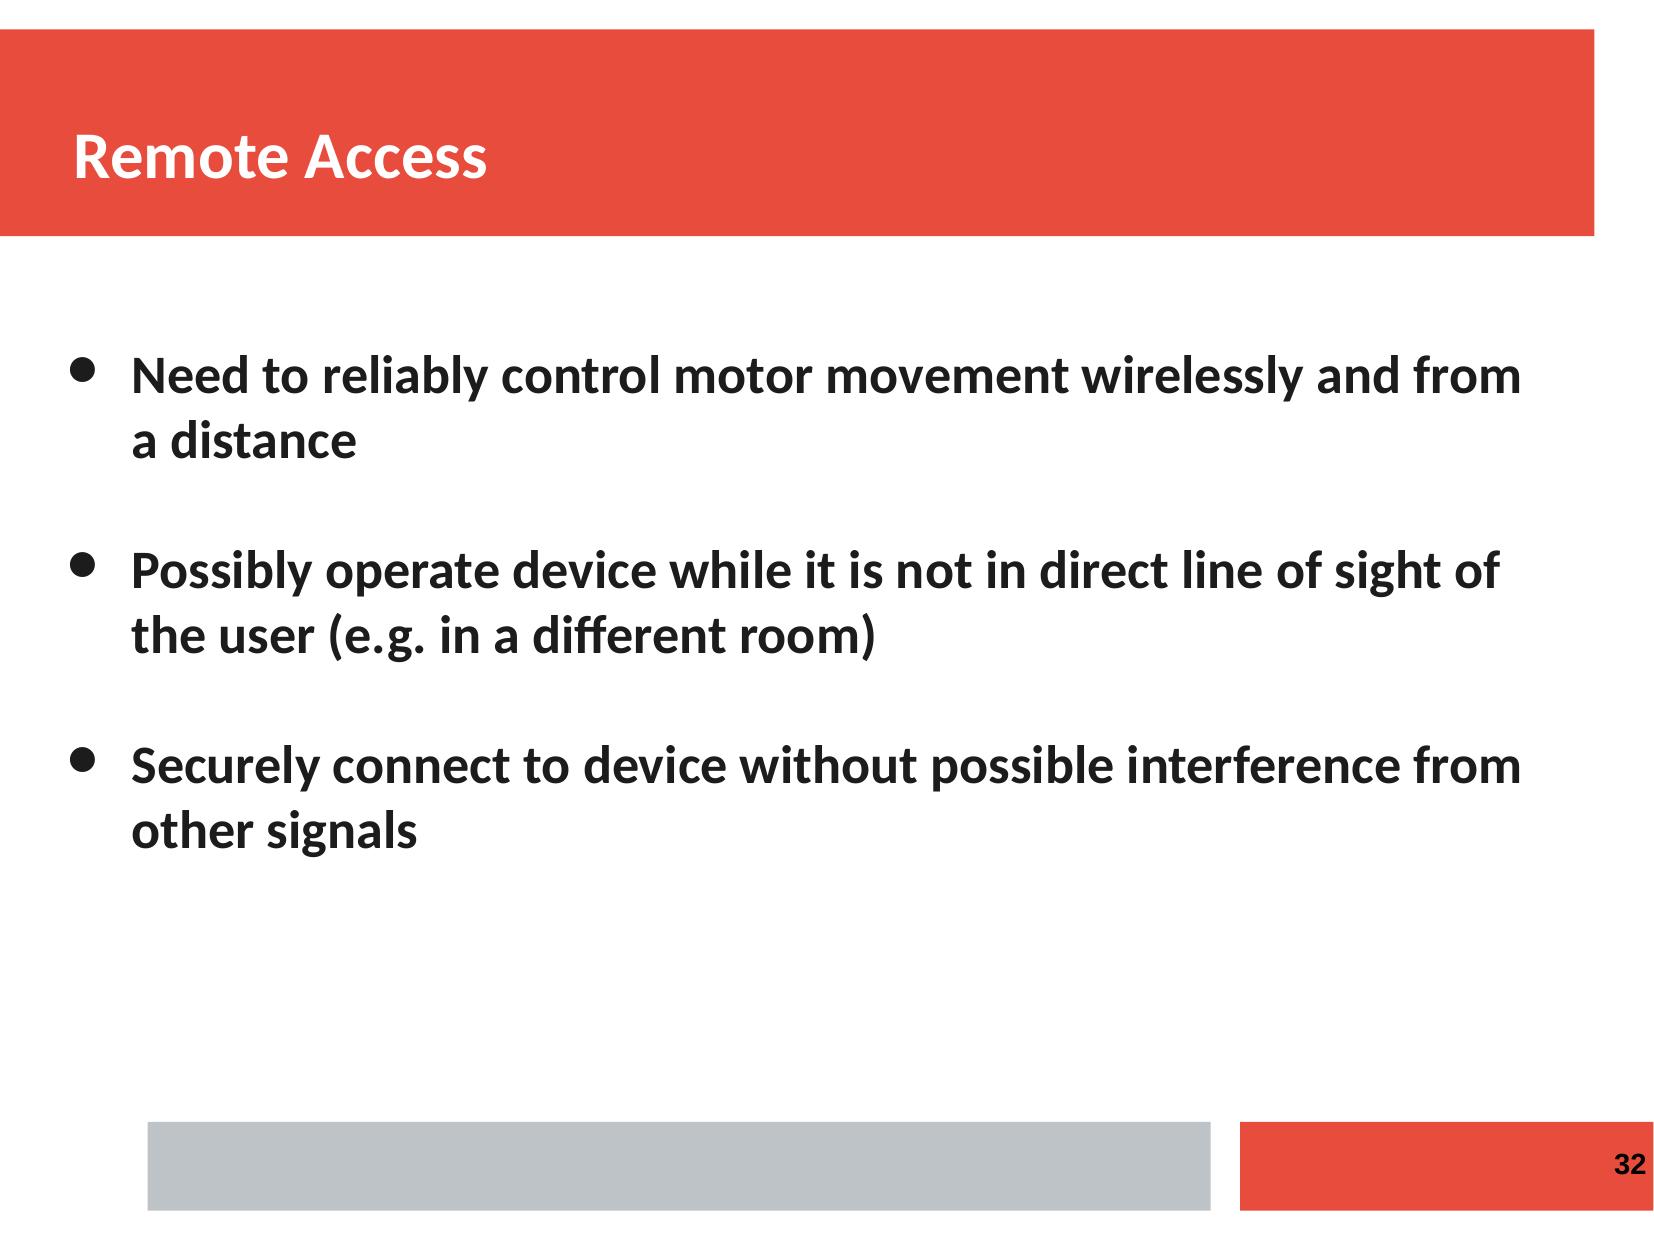

# Remote Access
Need to reliably control motor movement wirelessly and from a distance
Possibly operate device while it is not in direct line of sight of the user (e.g. in a different room)
Securely connect to device without possible interference from other signals